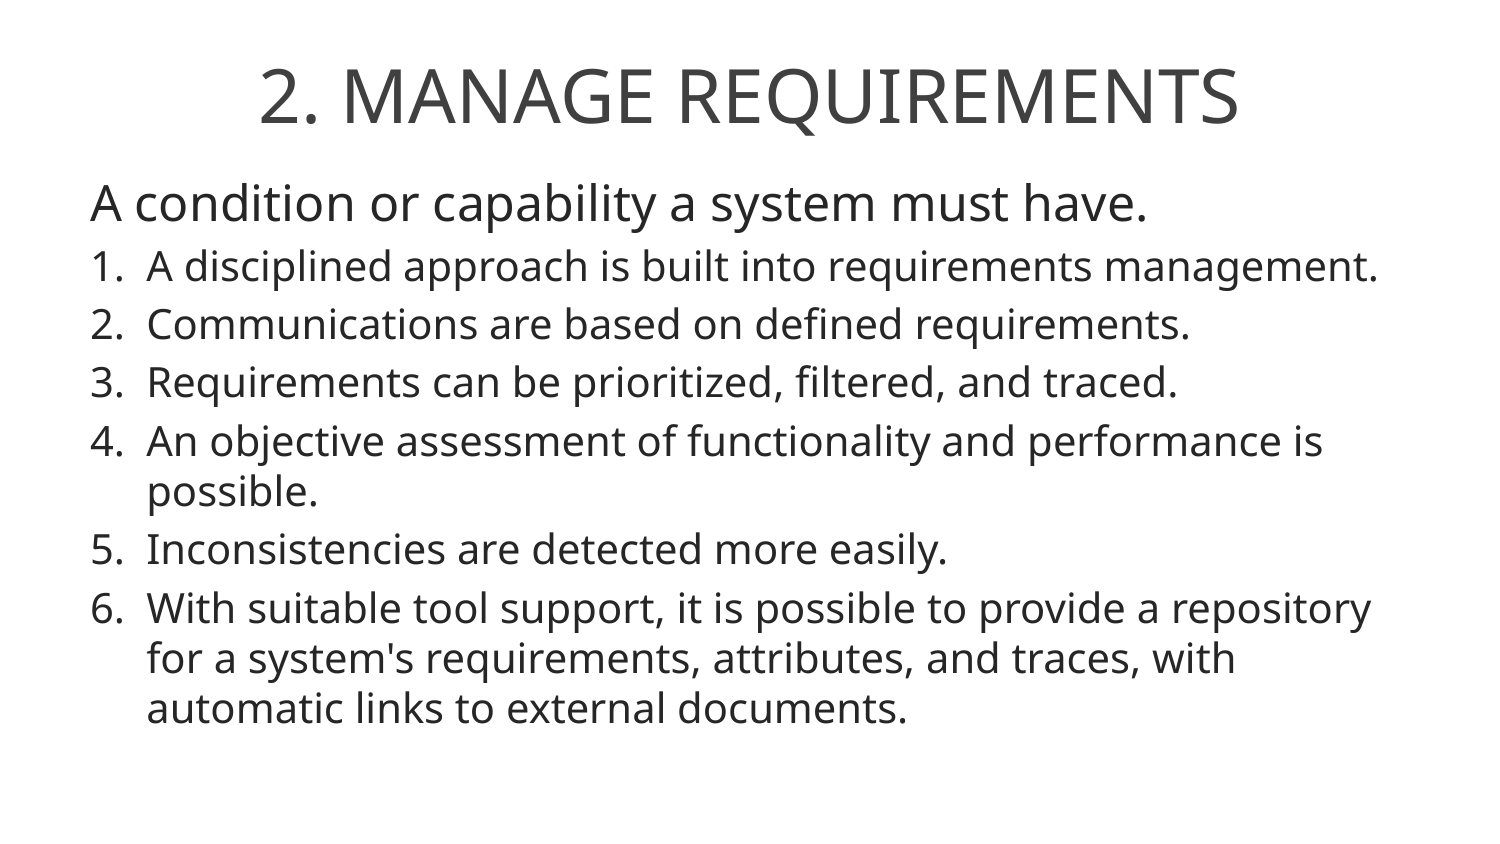

# 2. Manage requirements
A condition or capability a system must have.
A disciplined approach is built into requirements management.
Communications are based on defined requirements.
Requirements can be prioritized, filtered, and traced.
An objective assessment of functionality and performance is possible.
Inconsistencies are detected more easily.
With suitable tool support, it is possible to provide a repository for a system's requirements, attributes, and traces, with automatic links to external documents.